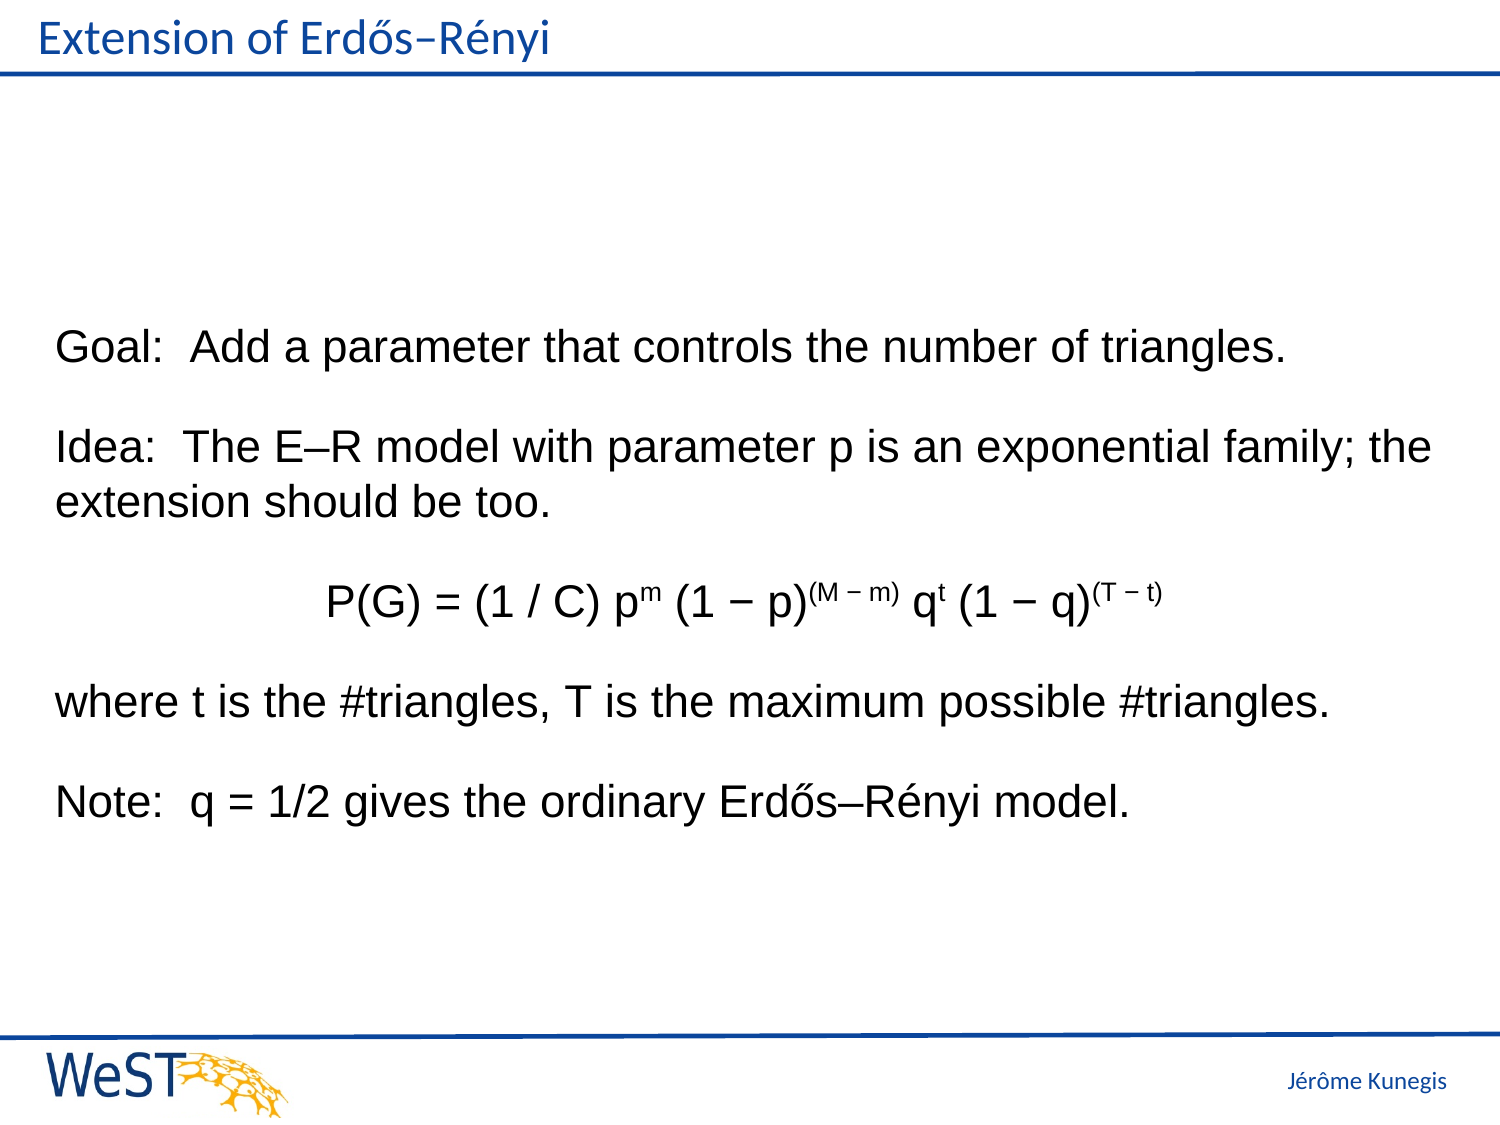

Extension of Erdős–Rényi
Goal: Add a parameter that controls the number of triangles.
Idea: The E–R model with parameter p is an exponential family; the extension should be too.
P(G) = (1 / C) pm (1 − p)(M − m) qt (1 − q)(T − t)
where t is the #triangles, T is the maximum possible #triangles.
Note: q = 1/2 gives the ordinary Erdős–Rényi model.